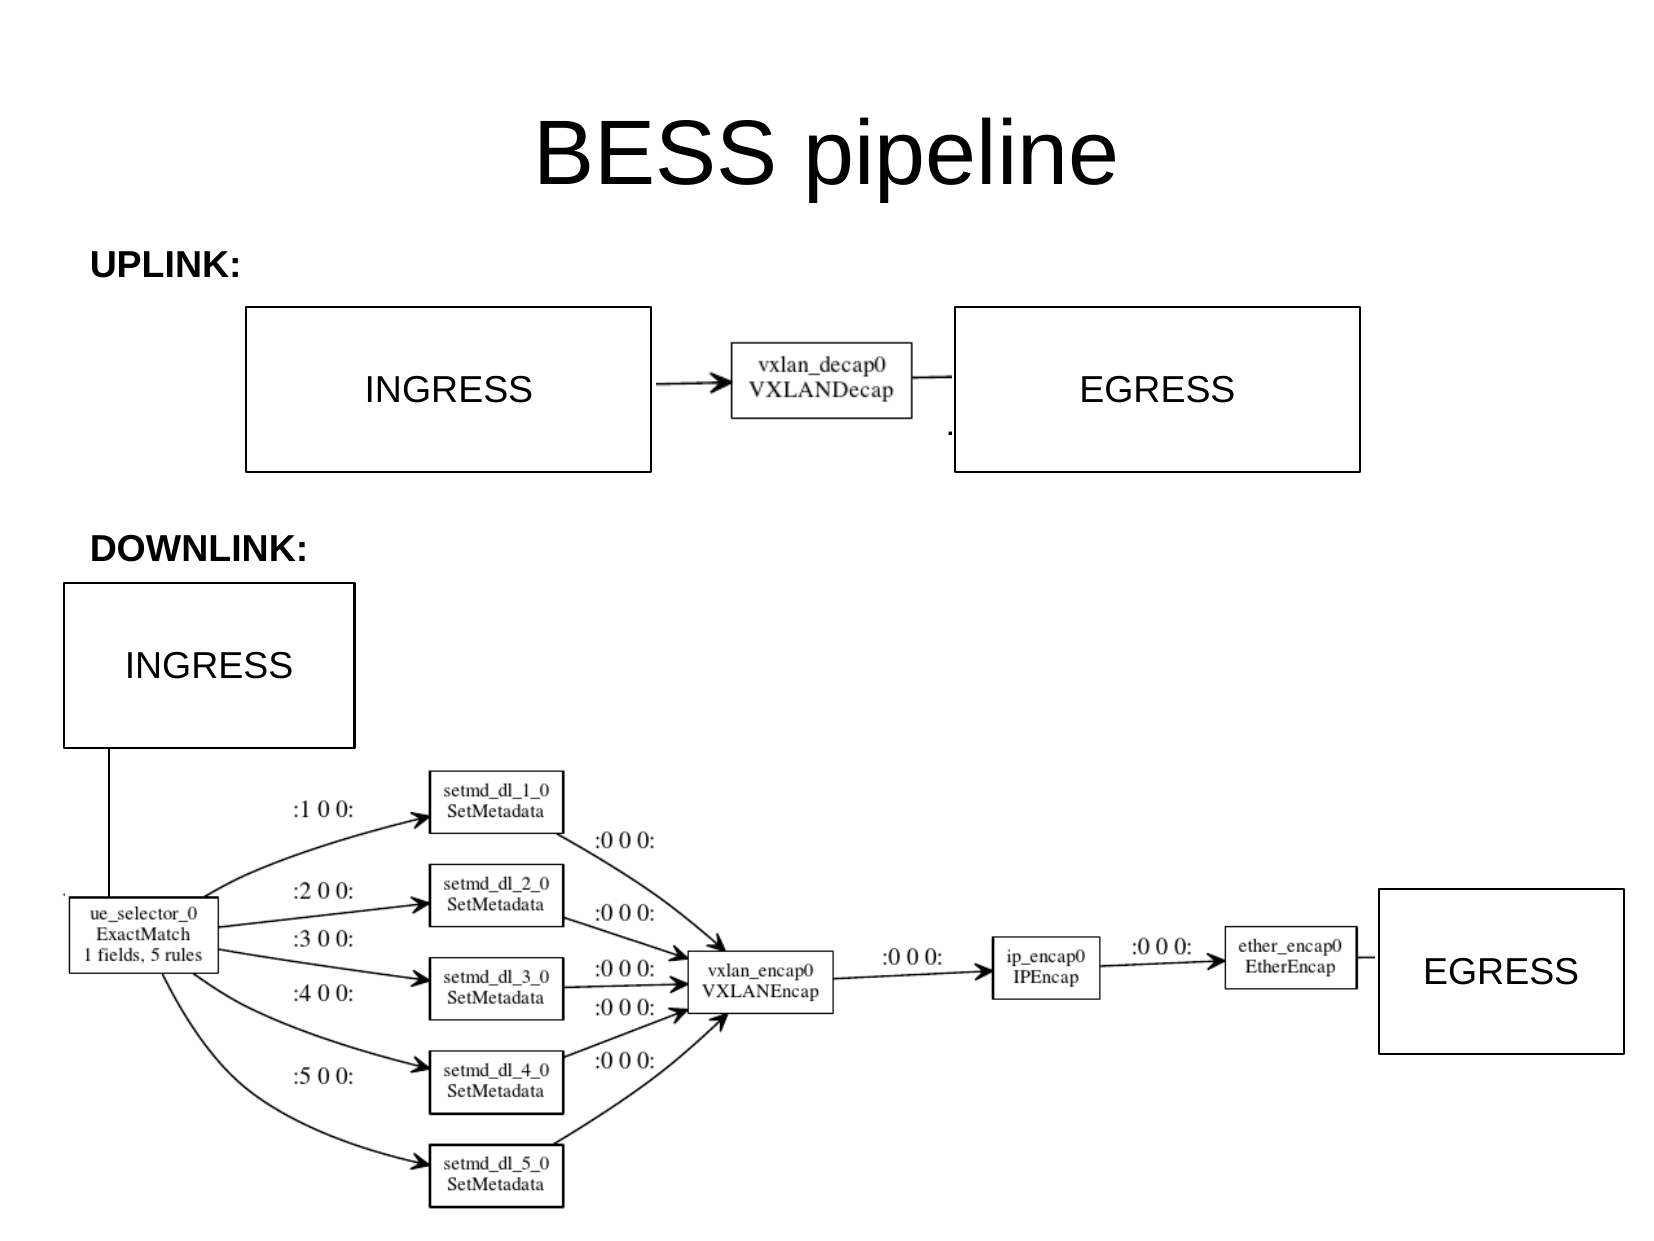

# BESS pipeline
UPLINK:
INGRESS
EGRESS
DOWNLINK:
INGRESS
EGRESS